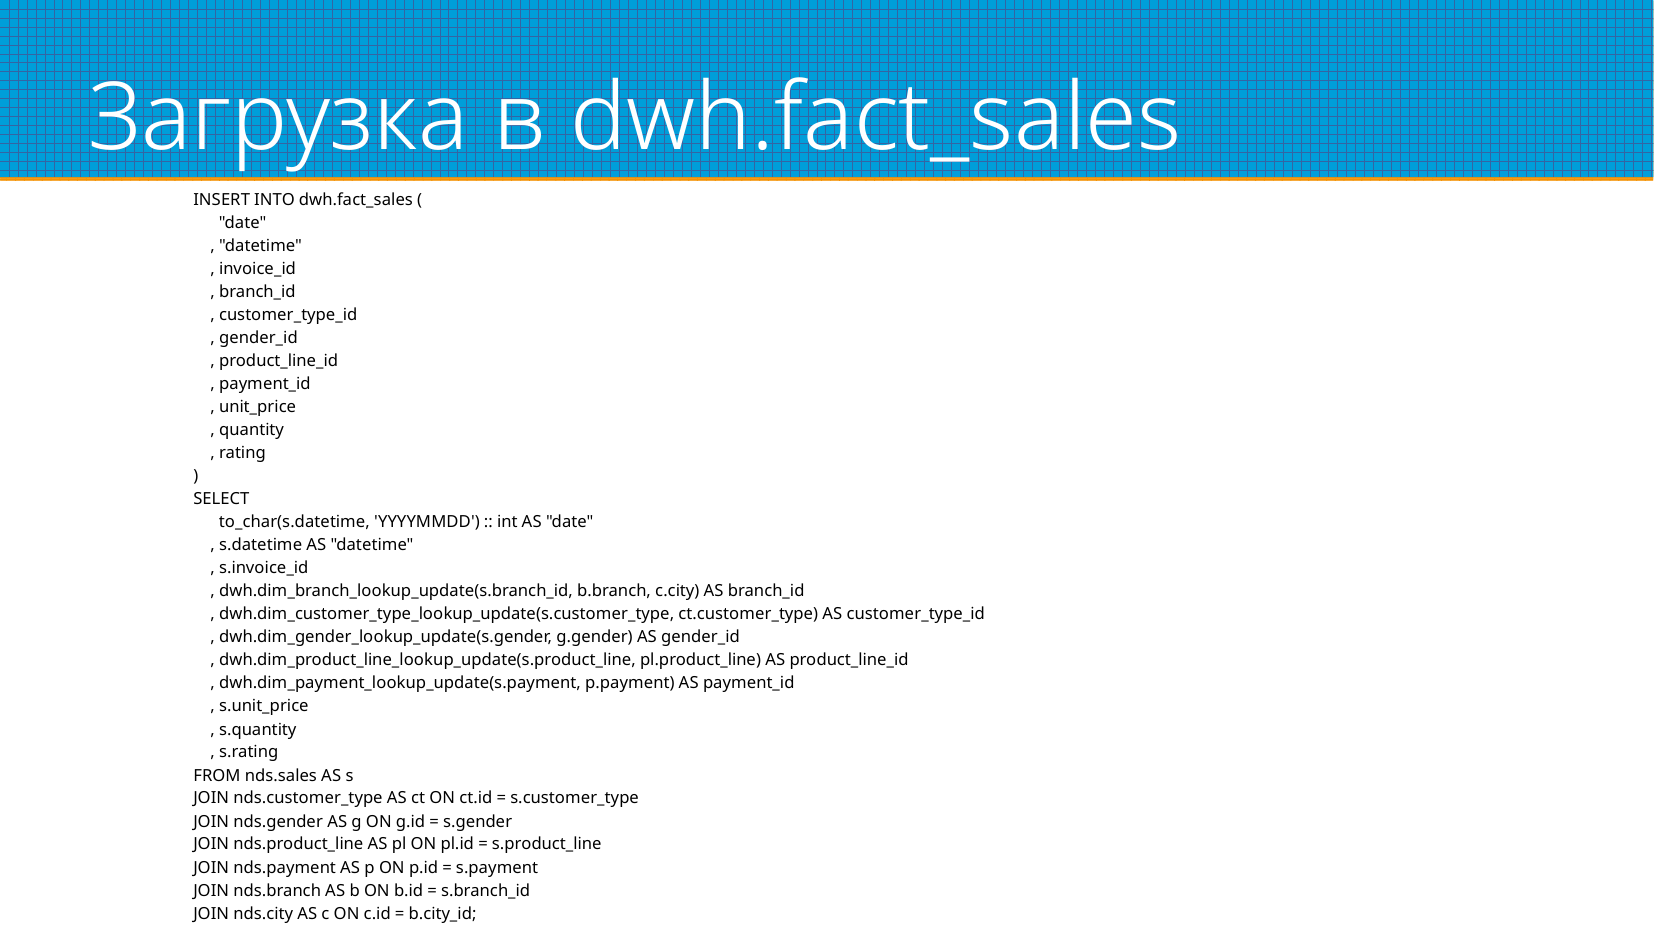

# Загрузка в dwh.fact_sales
INSERT INTO dwh.fact_sales (
 "date"
 , "datetime"
 , invoice_id
 , branch_id
 , customer_type_id
 , gender_id
 , product_line_id
 , payment_id
 , unit_price
 , quantity
 , rating
)
SELECT
 to_char(s.datetime, 'YYYYMMDD') :: int AS "date"
 , s.datetime AS "datetime"
 , s.invoice_id
 , dwh.dim_branch_lookup_update(s.branch_id, b.branch, c.city) AS branch_id
 , dwh.dim_customer_type_lookup_update(s.customer_type, ct.customer_type) AS customer_type_id
 , dwh.dim_gender_lookup_update(s.gender, g.gender) AS gender_id
 , dwh.dim_product_line_lookup_update(s.product_line, pl.product_line) AS product_line_id
 , dwh.dim_payment_lookup_update(s.payment, p.payment) AS payment_id
 , s.unit_price
 , s.quantity
 , s.rating
FROM nds.sales AS s
JOIN nds.customer_type AS ct ON ct.id = s.customer_type
JOIN nds.gender AS g ON g.id = s.gender
JOIN nds.product_line AS pl ON pl.id = s.product_line
JOIN nds.payment AS p ON p.id = s.payment
JOIN nds.branch AS b ON b.id = s.branch_id
JOIN nds.city AS c ON c.id = b.city_id;